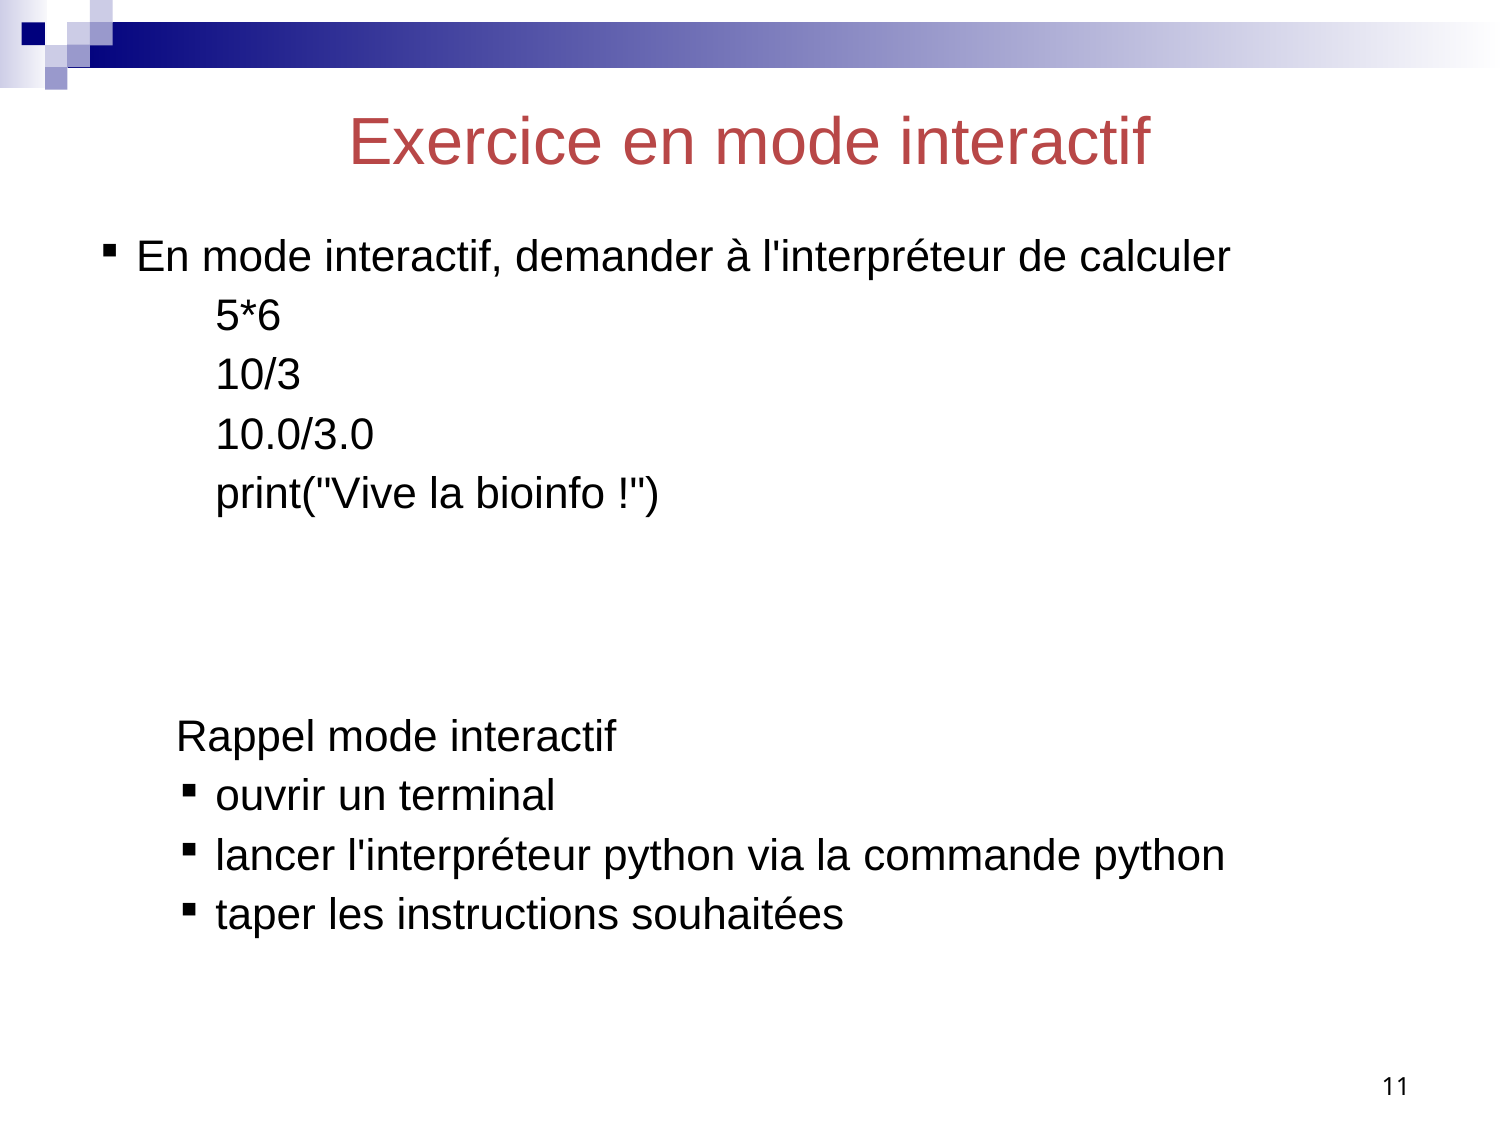

# Exercice en mode interactif
En mode interactif, demander à l'interpréteur de calculer
5*6
10/3
10.0/3.0
print("Vive la bioinfo !")
Rappel mode interactif
ouvrir un terminal
lancer l'interpréteur python via la commande python
taper les instructions souhaitées
11